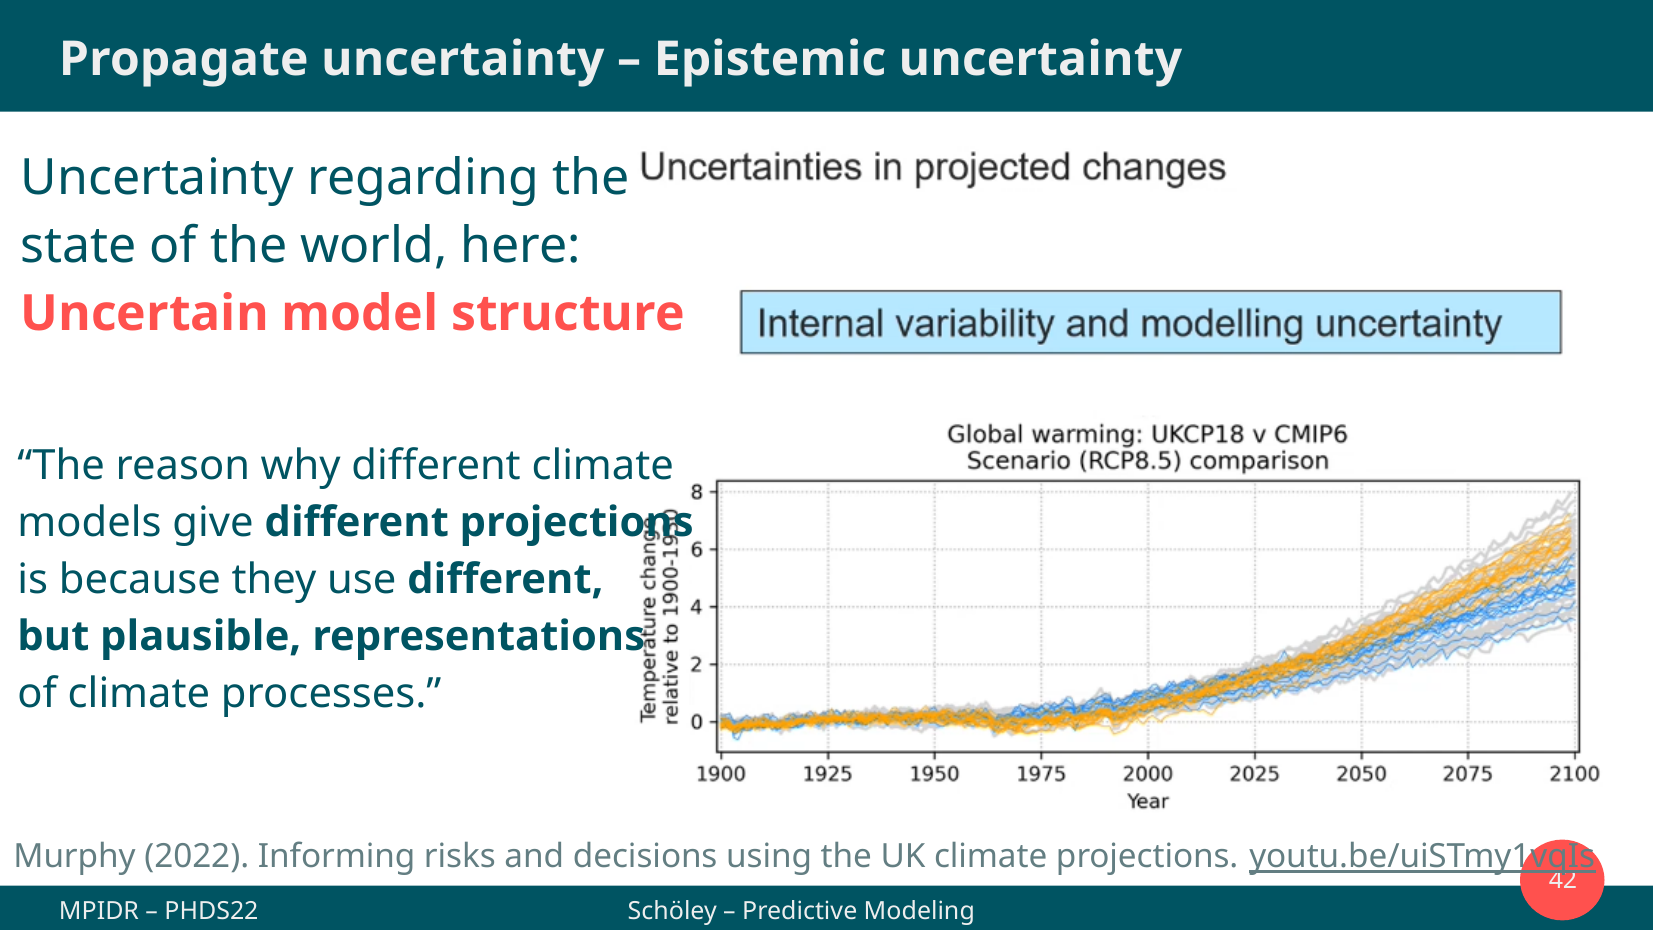

# Propagate uncertainty – Epistemic uncertainty
Uncertainty regarding the
state of the world, here:
Uncertain model structure
“The reason why different climate
models give different projections
is because they use different,
but plausible, representations
of climate processes.”
Murphy (2022). Informing risks and decisions using the UK climate projections. youtu.be/uiSTmy1vqIs
42
MPIDR – PHDS22
Schöley – Predictive Modeling